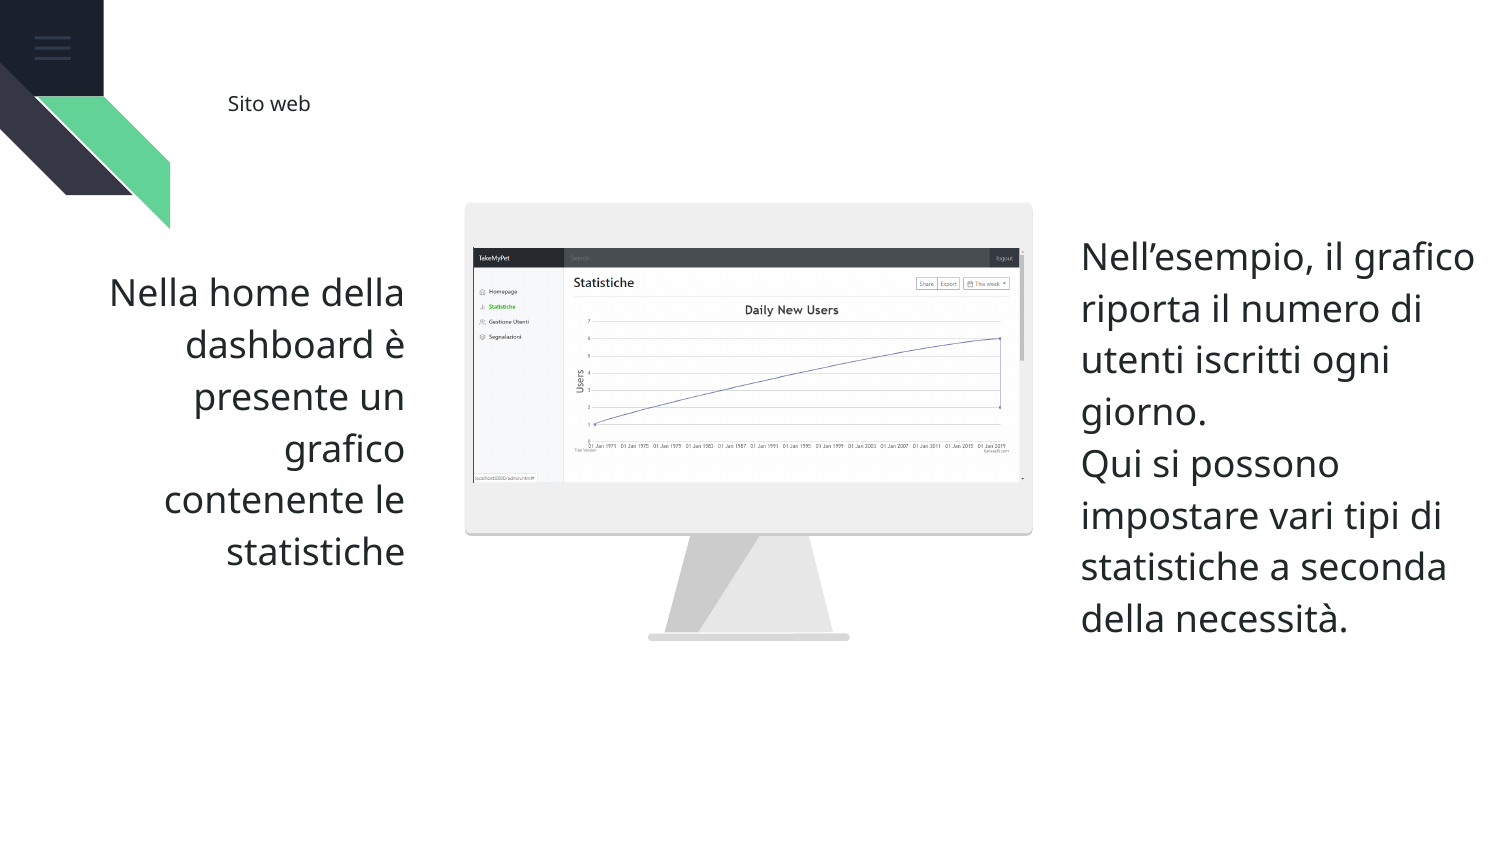

# Sito web
Nell’esempio, il grafico riporta il numero di utenti iscritti ogni giorno.
Qui si possono impostare vari tipi di statistiche a seconda della necessità.
Nella home della dashboard è presente un grafico contenente le statistiche